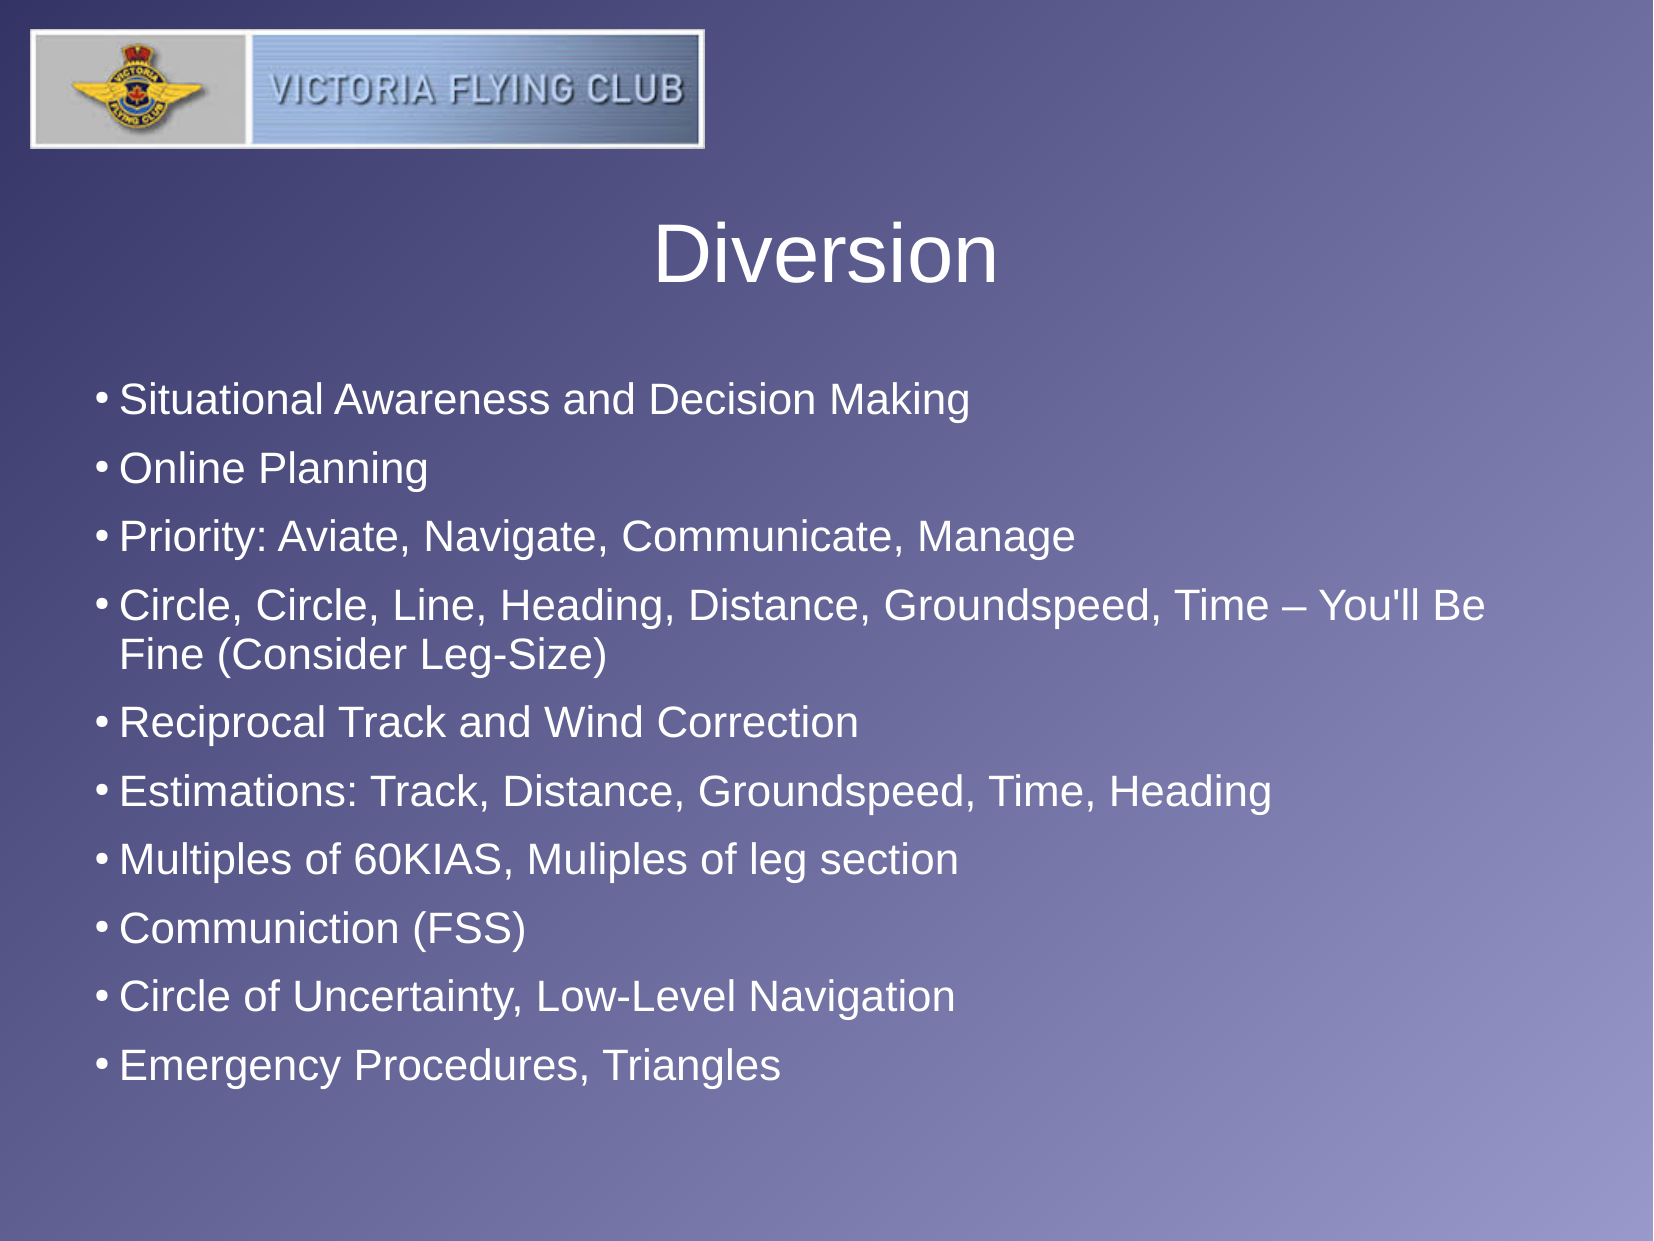

# Diversion
Situational Awareness and Decision Making
Online Planning
Priority: Aviate, Navigate, Communicate, Manage
Circle, Circle, Line, Heading, Distance, Groundspeed, Time – You'll Be Fine (Consider Leg-Size)
Reciprocal Track and Wind Correction
Estimations: Track, Distance, Groundspeed, Time, Heading
Multiples of 60KIAS, Muliples of leg section
Communiction (FSS)
Circle of Uncertainty, Low-Level Navigation
Emergency Procedures, Triangles